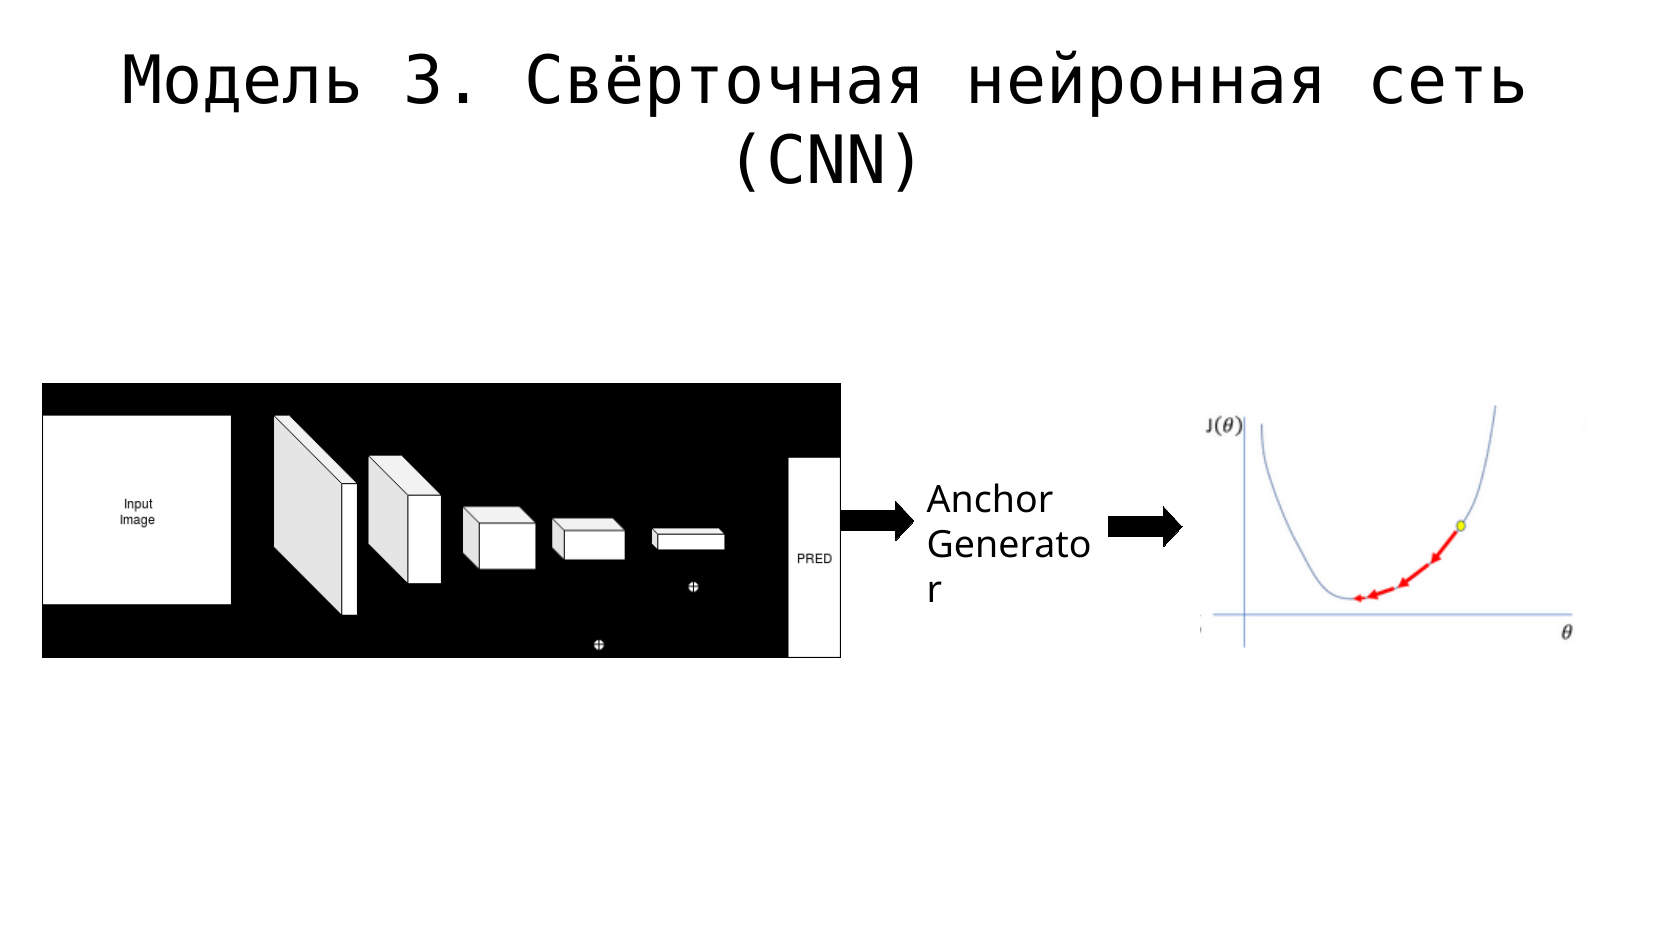

# Модель 3. Свёрточная нейронная сеть (CNN)
Anchor Generator